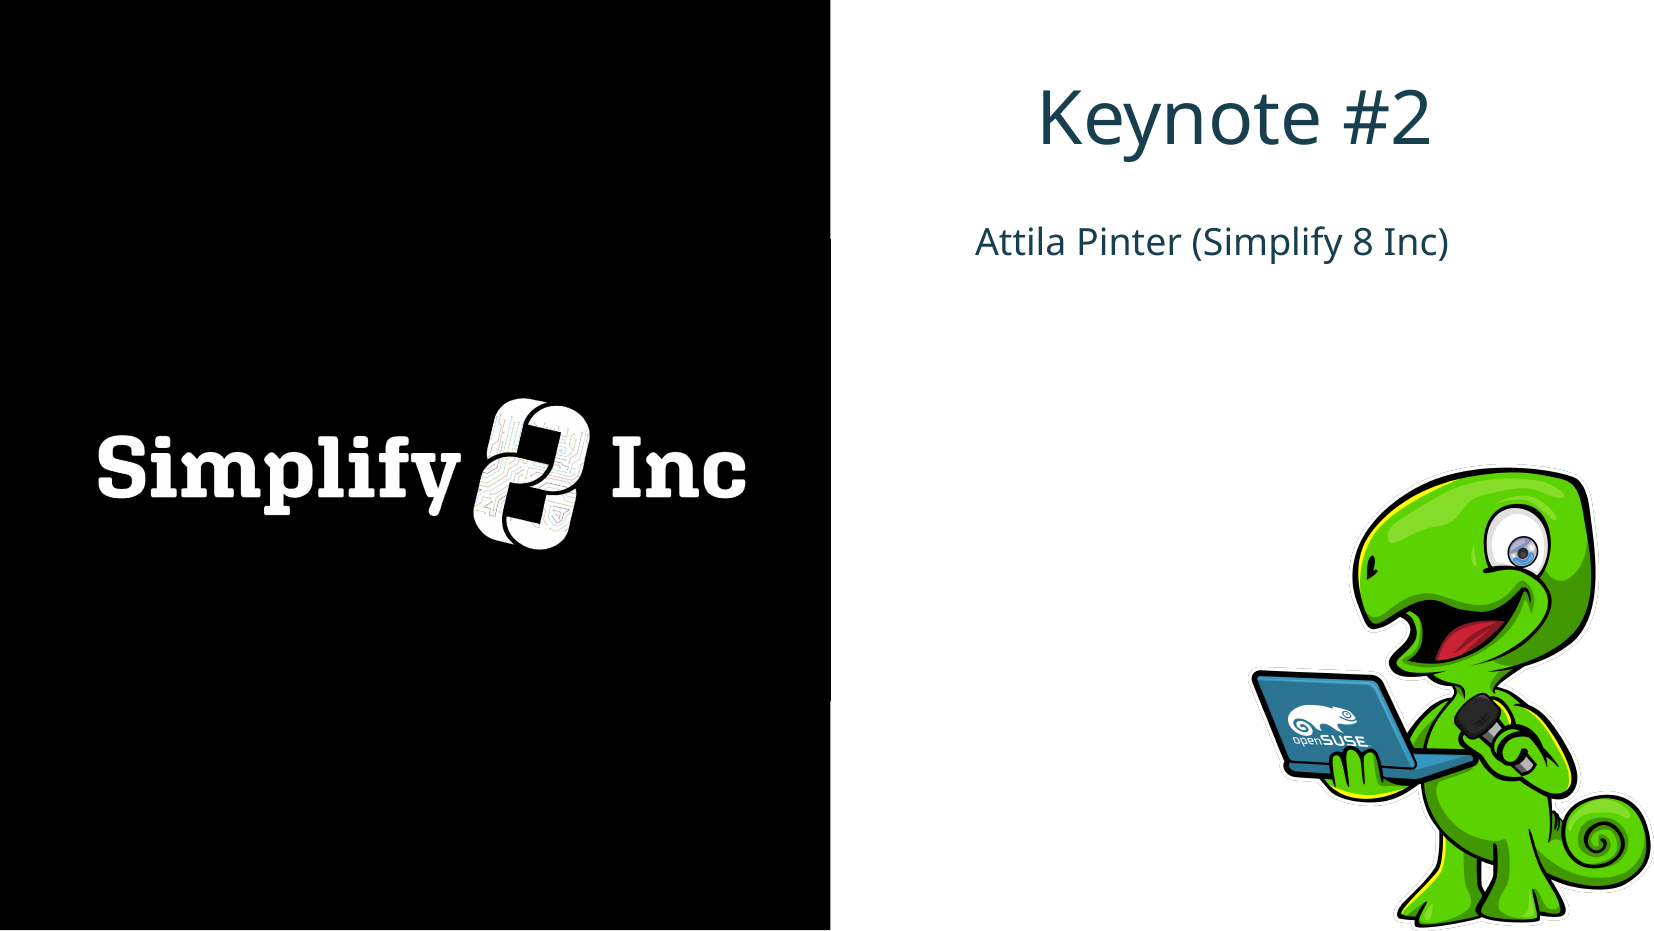

Keynote #2
Attila Pinter (Simplify 8 Inc)